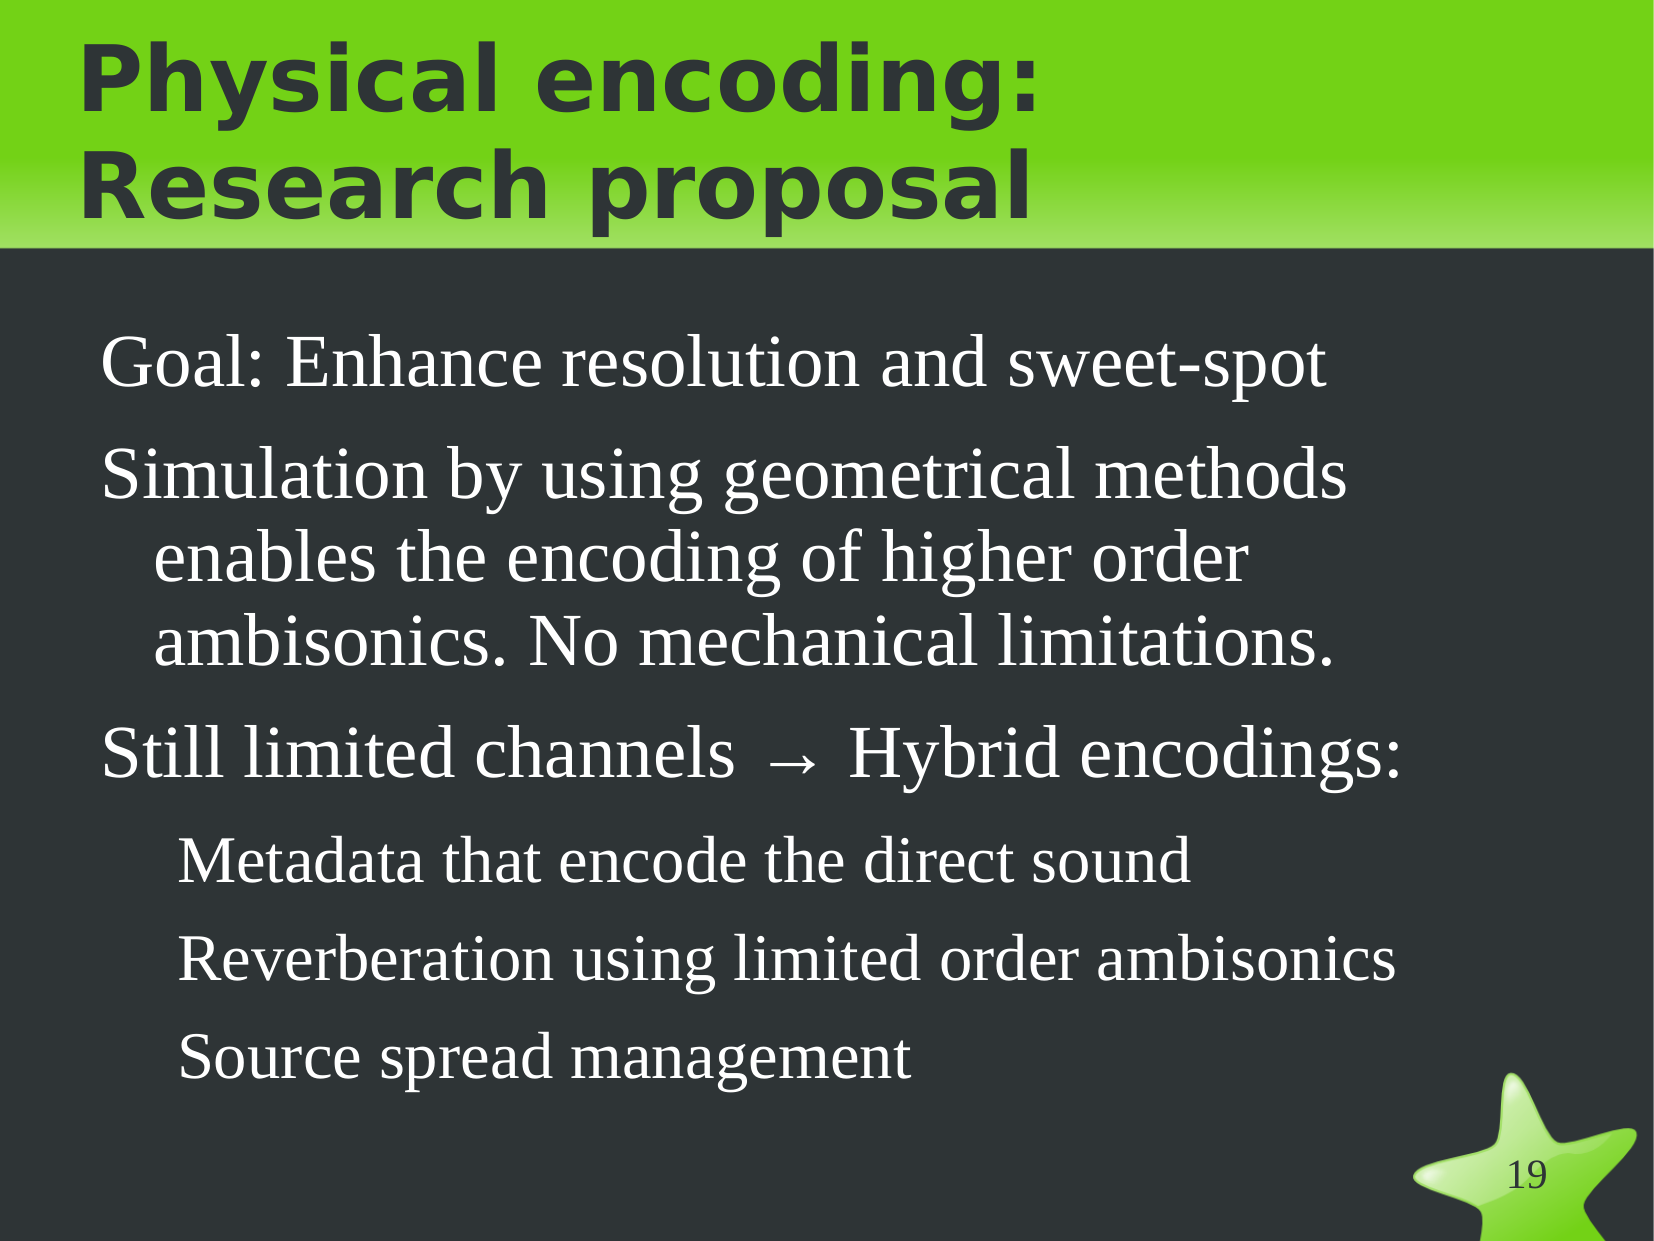

# Physical encoding: Research proposal
Goal: Enhance resolution and sweet-spot
Simulation by using geometrical methods enables the encoding of higher order ambisonics. No mechanical limitations.
Still limited channels → Hybrid encodings:
Metadata that encode the direct sound
Reverberation using limited order ambisonics
Source spread management
19